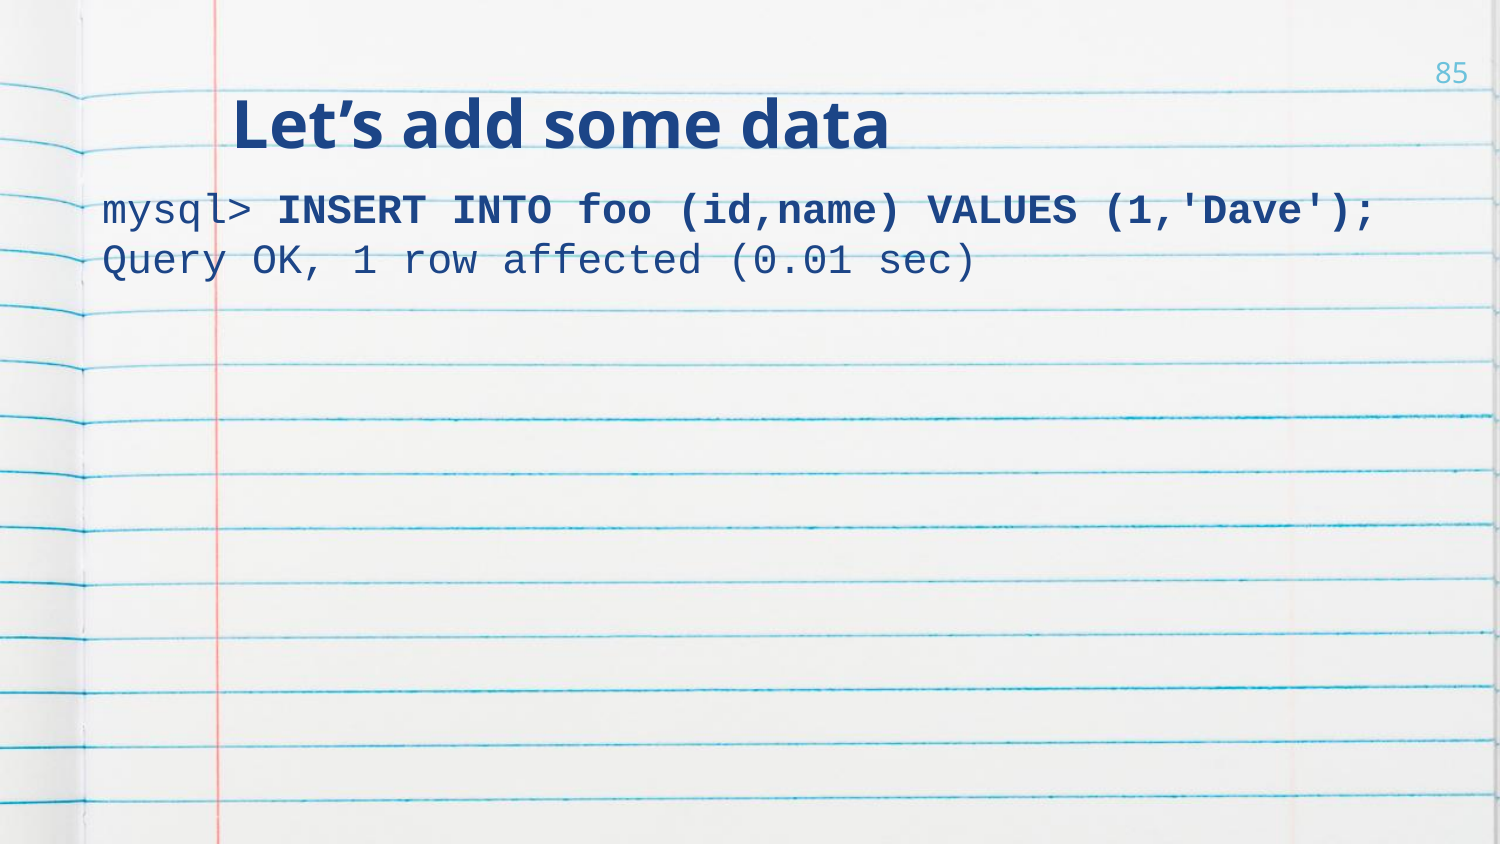

# Let’s add some data
mysql> INSERT INTO foo (id,name) VALUES (1,'Dave');
Query OK, 1 row affected (0.01 sec)